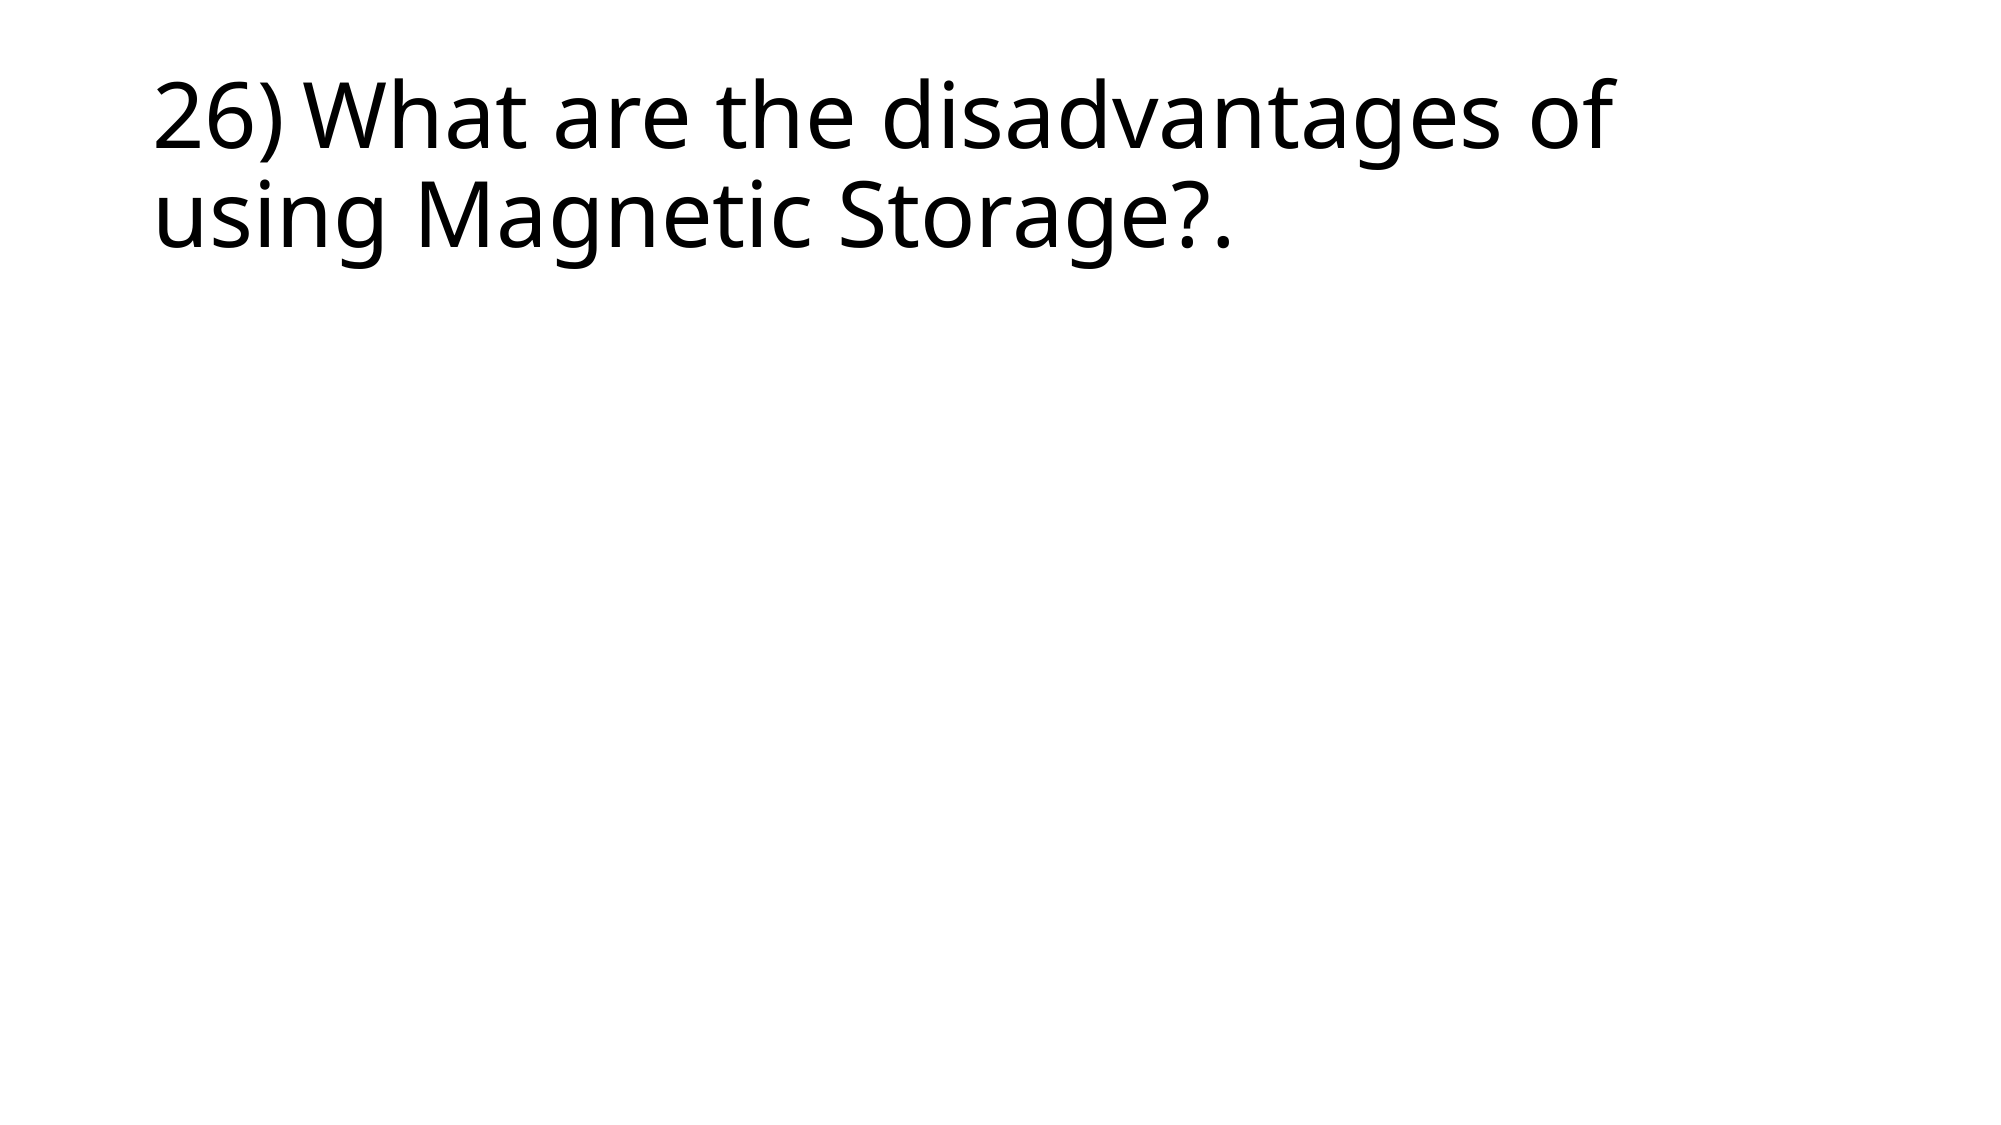

# 26)	What are the disadvantages of using Magnetic Storage?.